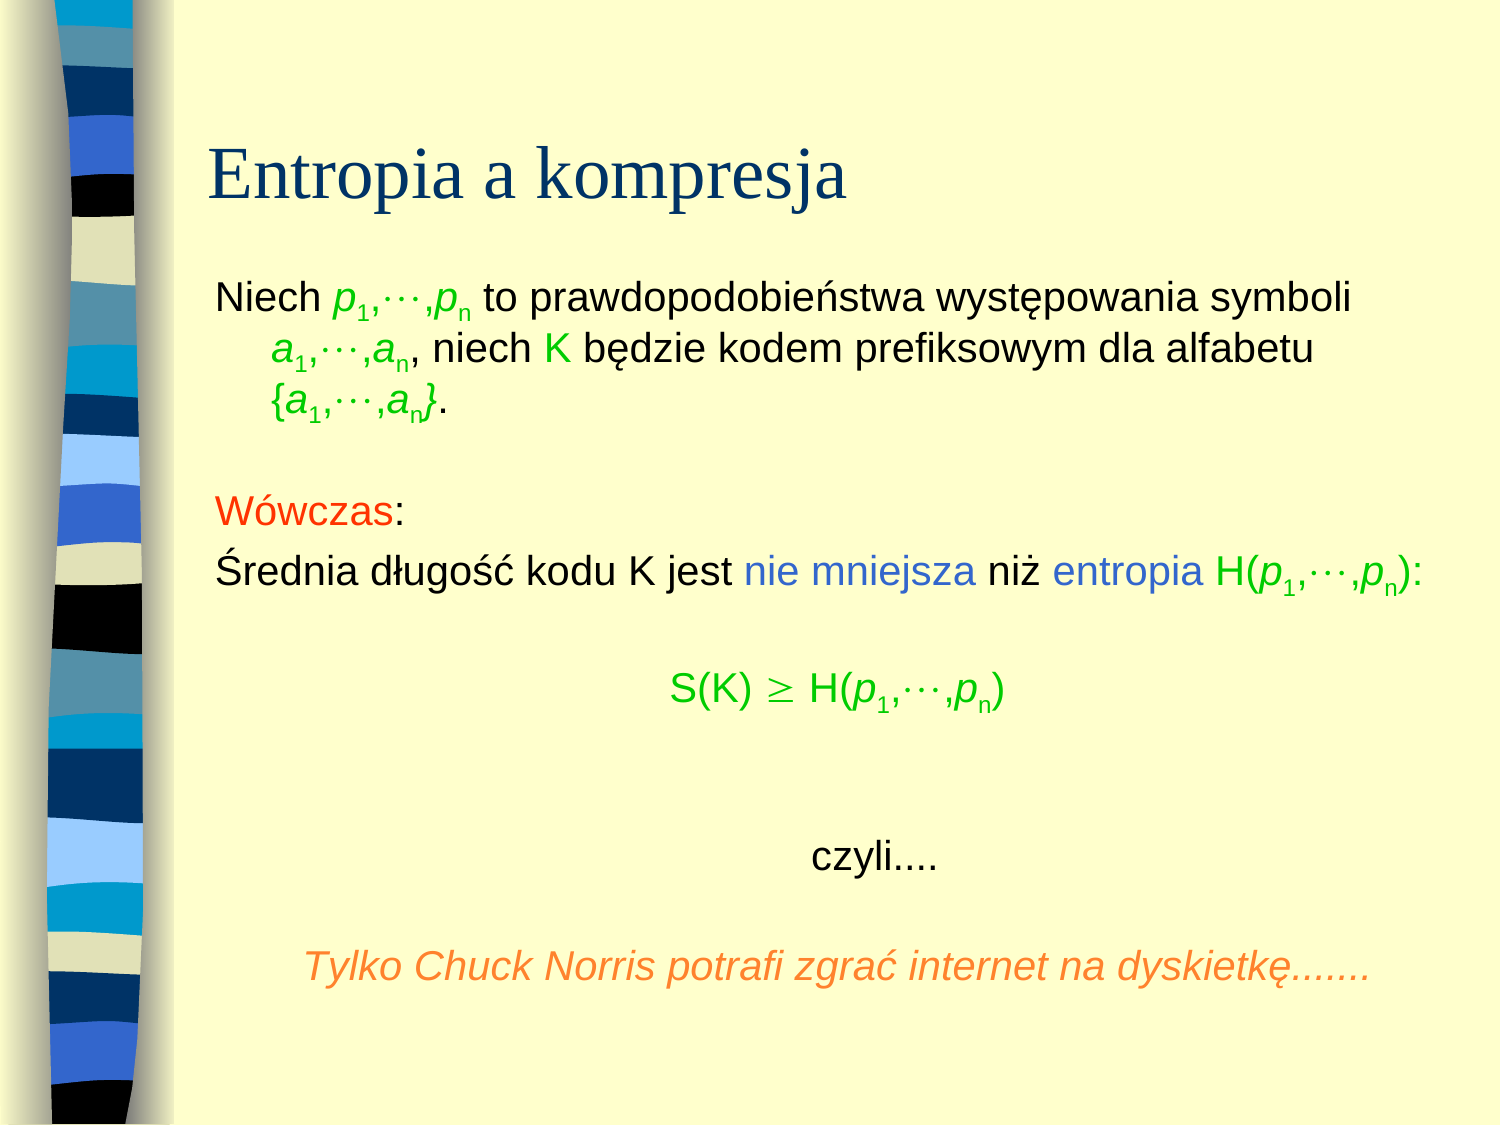

# Entropia a kompresja
Niech p1,,pn to prawdopodobieństwa występowania symboli a1,,an, niech K będzie kodem prefiksowym dla alfabetu {a1,,an}.
Wówczas:
Średnia długość kodu K jest nie mniejsza niż entropia H(p1,,pn):
S(K)  H(p1,,pn)
czyli....
Tylko Chuck Norris potrafi zgrać internet na dyskietkę.......